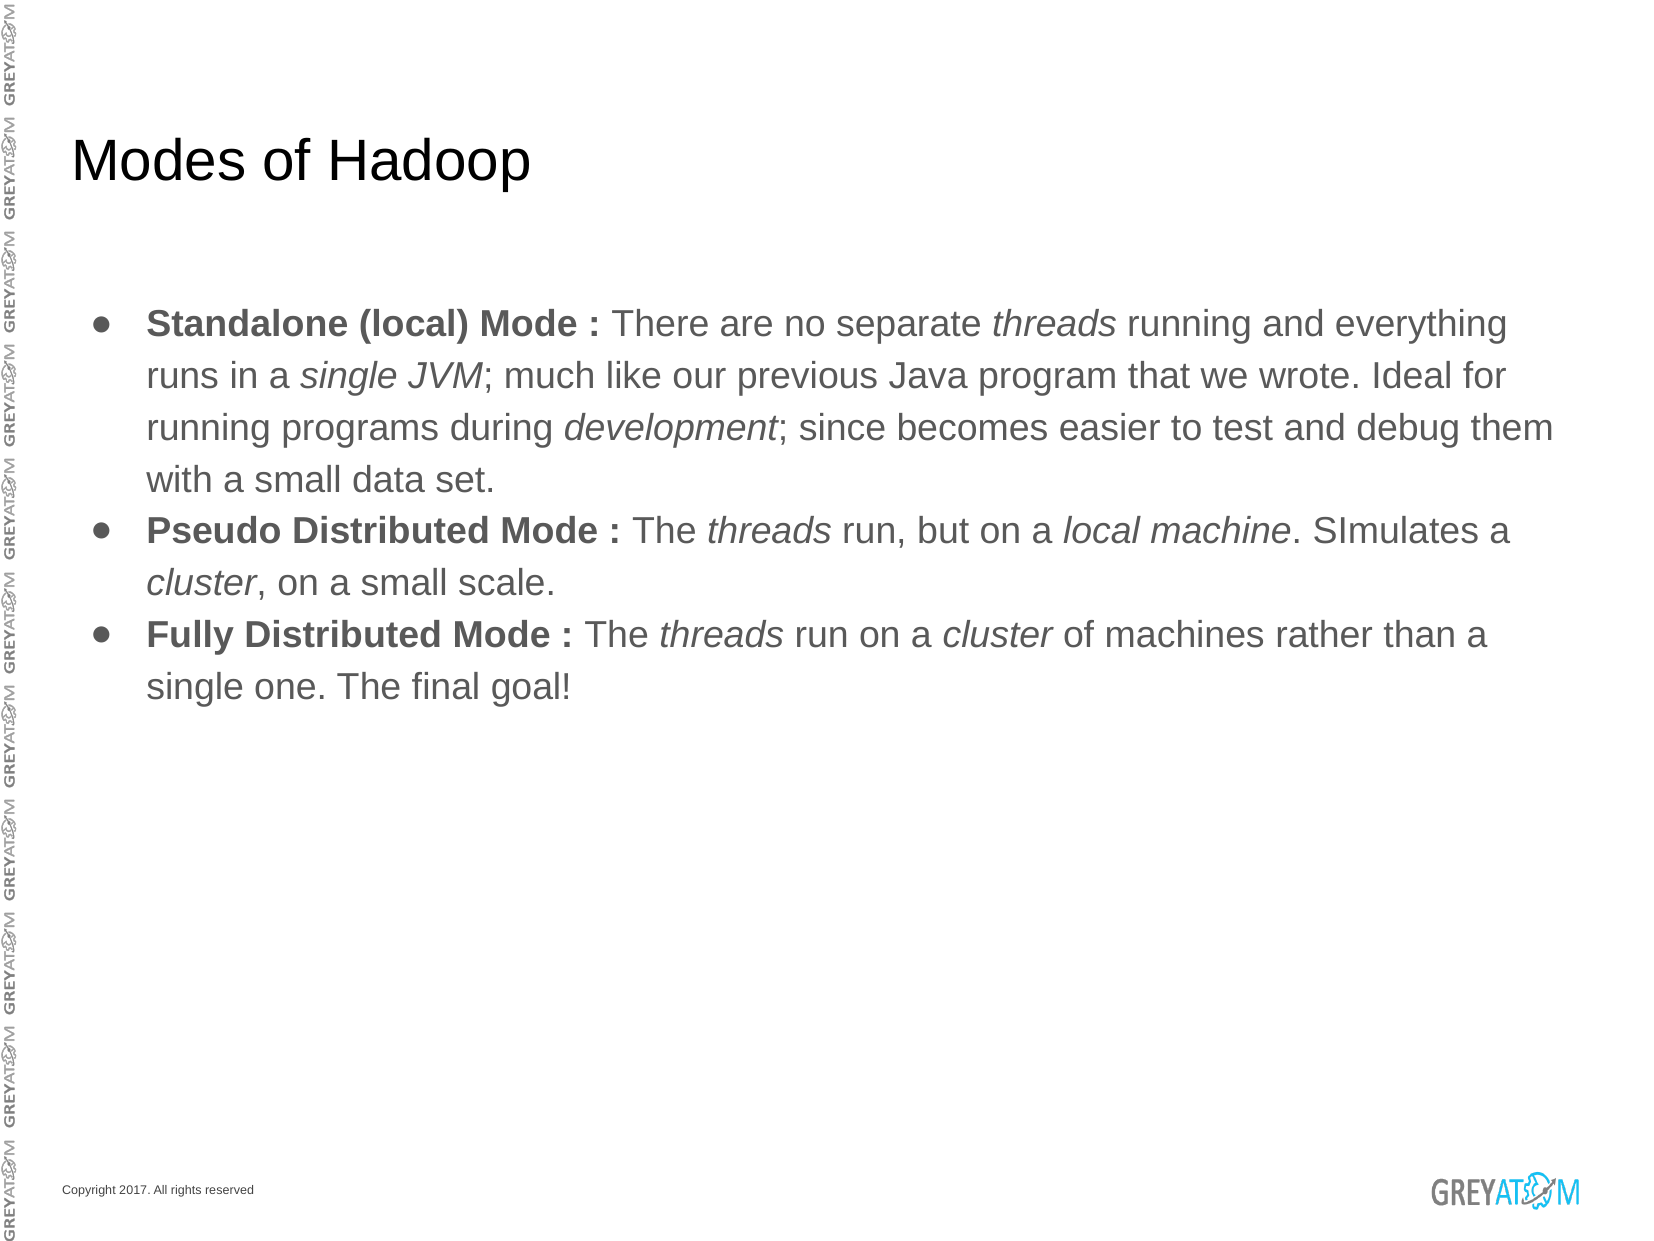

Modes of Hadoop
Standalone (local) Mode : There are no separate threads running and everything runs in a single JVM; much like our previous Java program that we wrote. Ideal for running programs during development; since becomes easier to test and debug them with a small data set.
Pseudo Distributed Mode : The threads run, but on a local machine. SImulates a cluster, on a small scale.
Fully Distributed Mode : The threads run on a cluster of machines rather than a single one. The final goal!